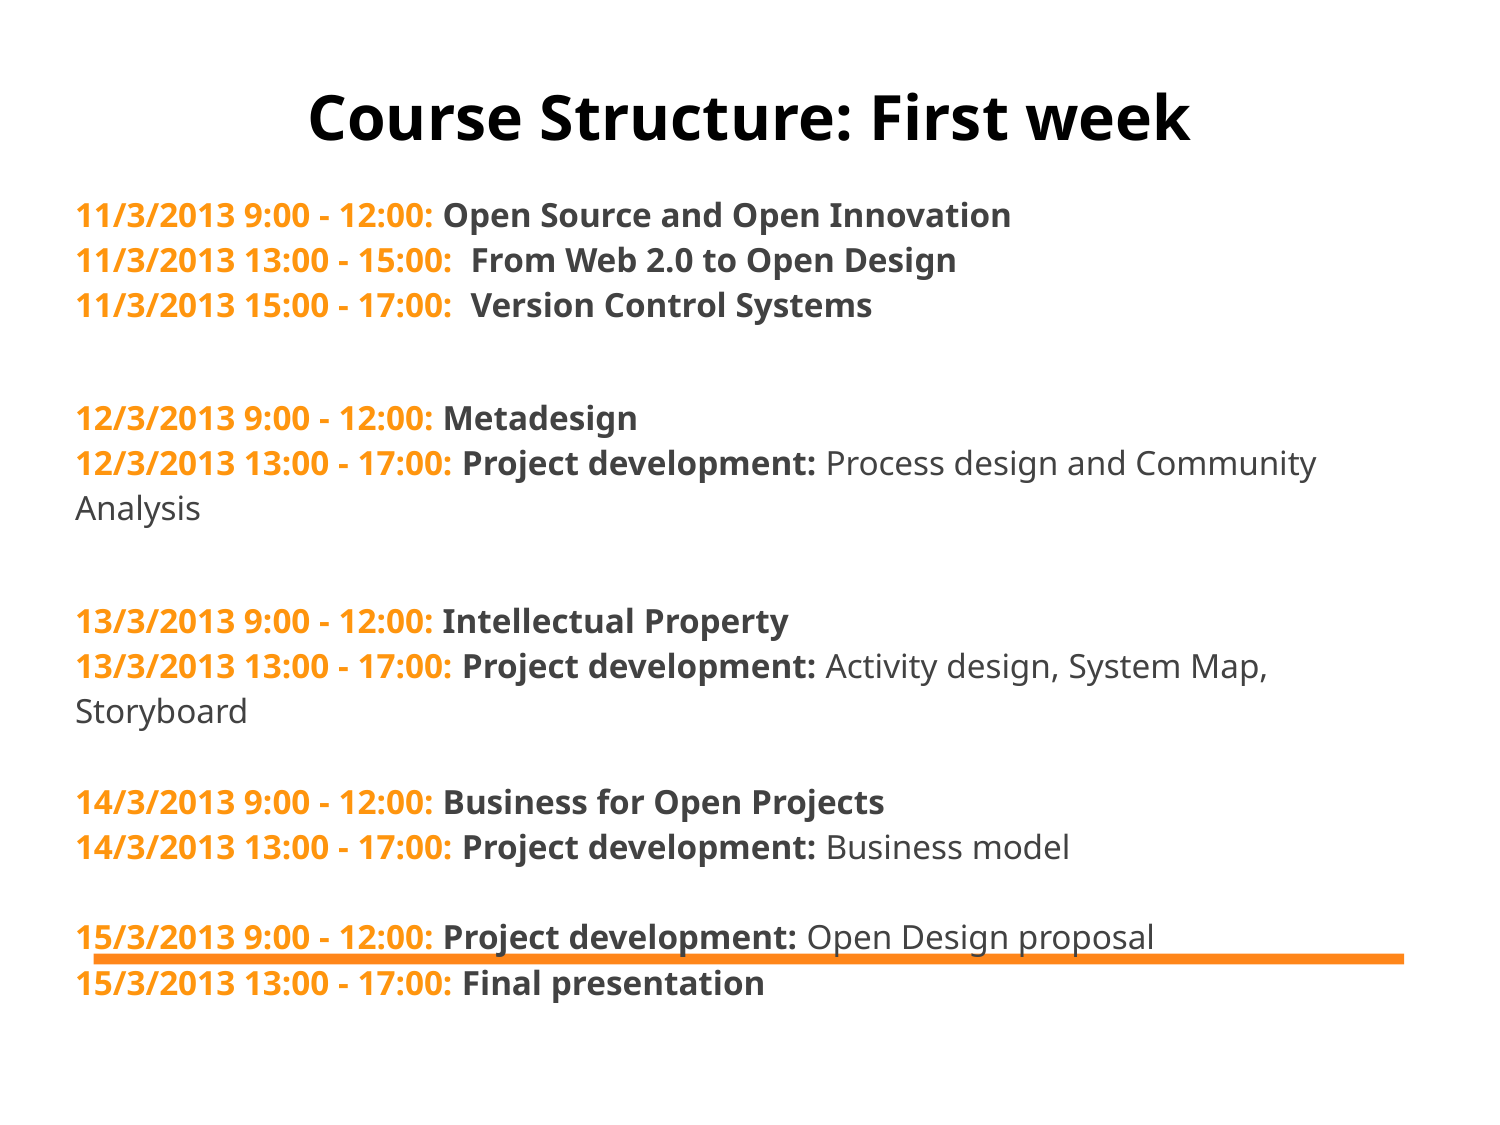

# Course Structure: First week
11/3/2013 9:00 - 12:00: Open Source and Open Innovation
11/3/2013 13:00 - 15:00: From Web 2.0 to Open Design
11/3/2013 15:00 - 17:00: Version Control Systems
12/3/2013 9:00 - 12:00: Metadesign
12/3/2013 13:00 - 17:00: Project development: Process design and Community Analysis
13/3/2013 9:00 - 12:00: Intellectual Property
13/3/2013 13:00 - 17:00: Project development: Activity design, System Map, Storyboard
14/3/2013 9:00 - 12:00: Business for Open Projects
14/3/2013 13:00 - 17:00: Project development: Business model
15/3/2013 9:00 - 12:00: Project development: Open Design proposal
15/3/2013 13:00 - 17:00: Final presentation